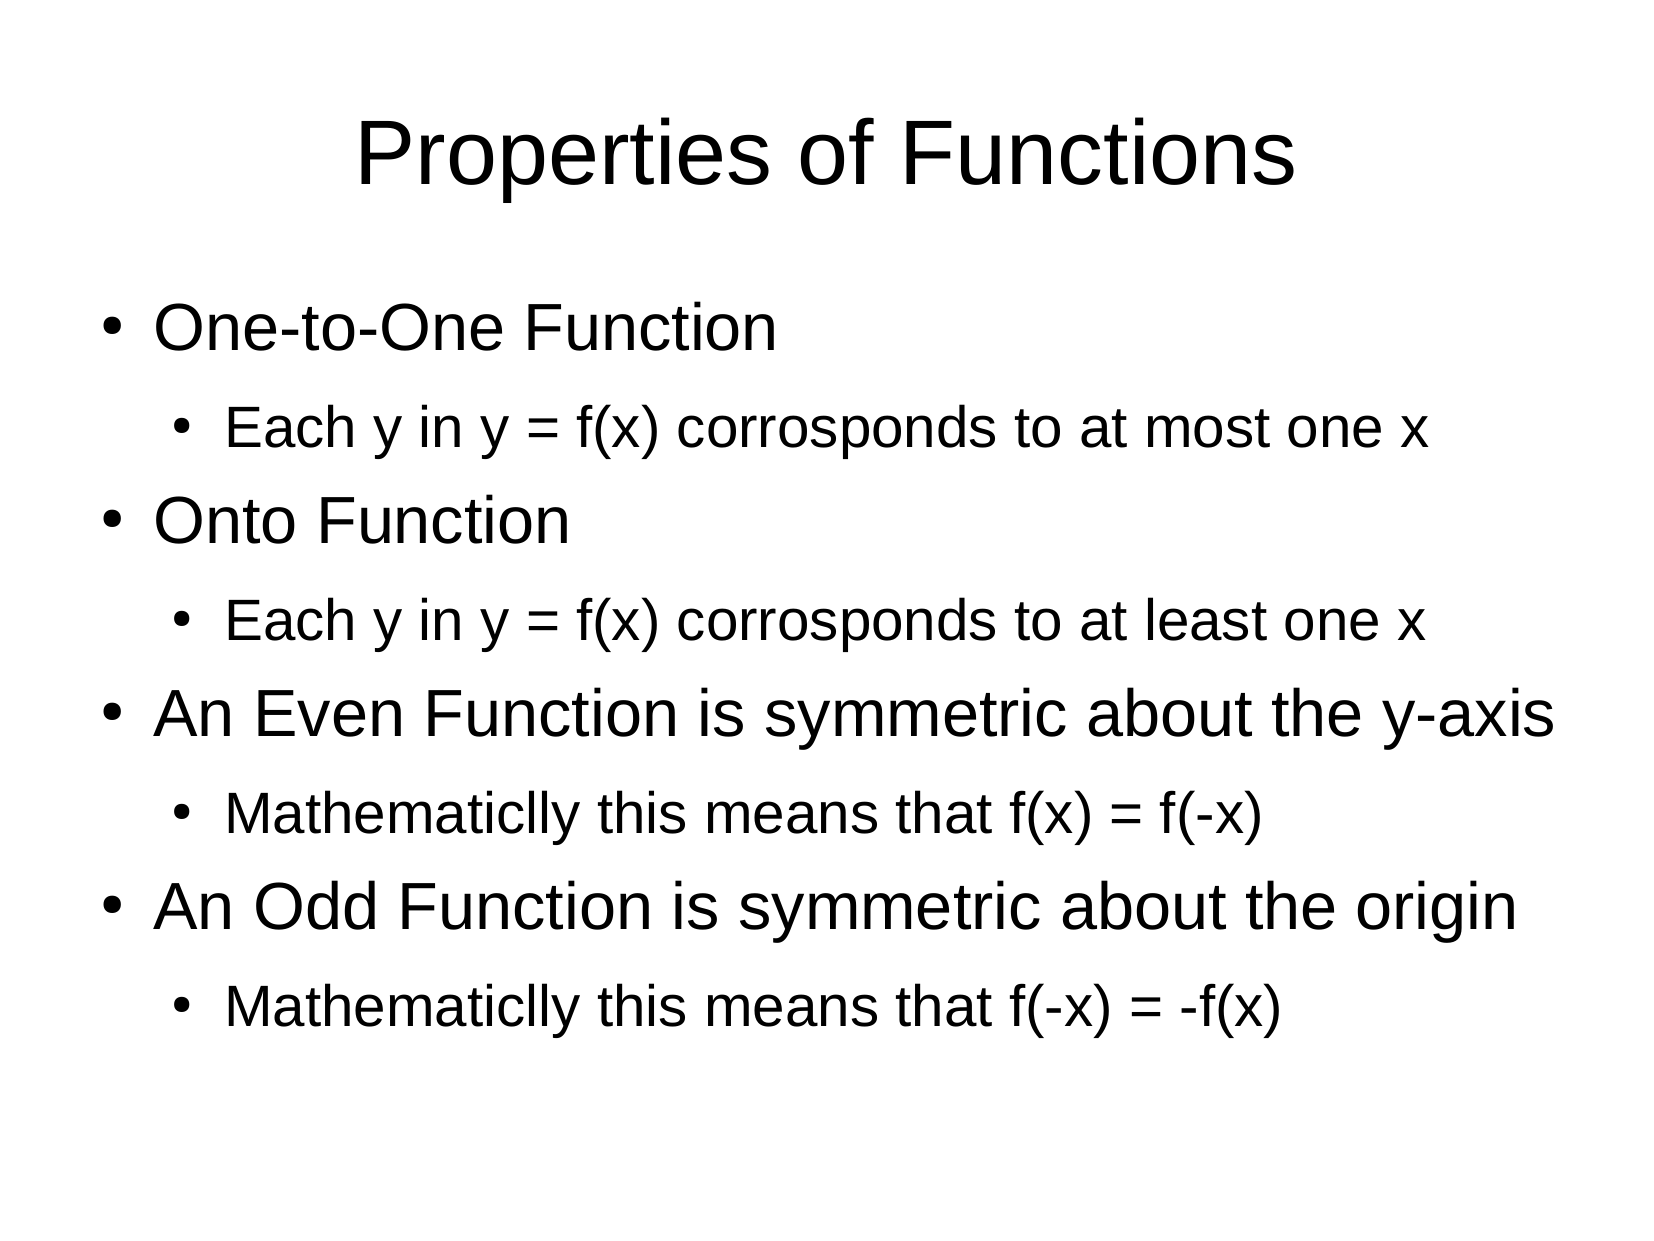

# Properties of Functions
One-to-One Function
Each y in y = f(x) corrosponds to at most one x
Onto Function
Each y in y = f(x) corrosponds to at least one x
An Even Function is symmetric about the y-axis
Mathematiclly this means that f(x) = f(-x)
An Odd Function is symmetric about the origin
Mathematiclly this means that f(-x) = -f(x)